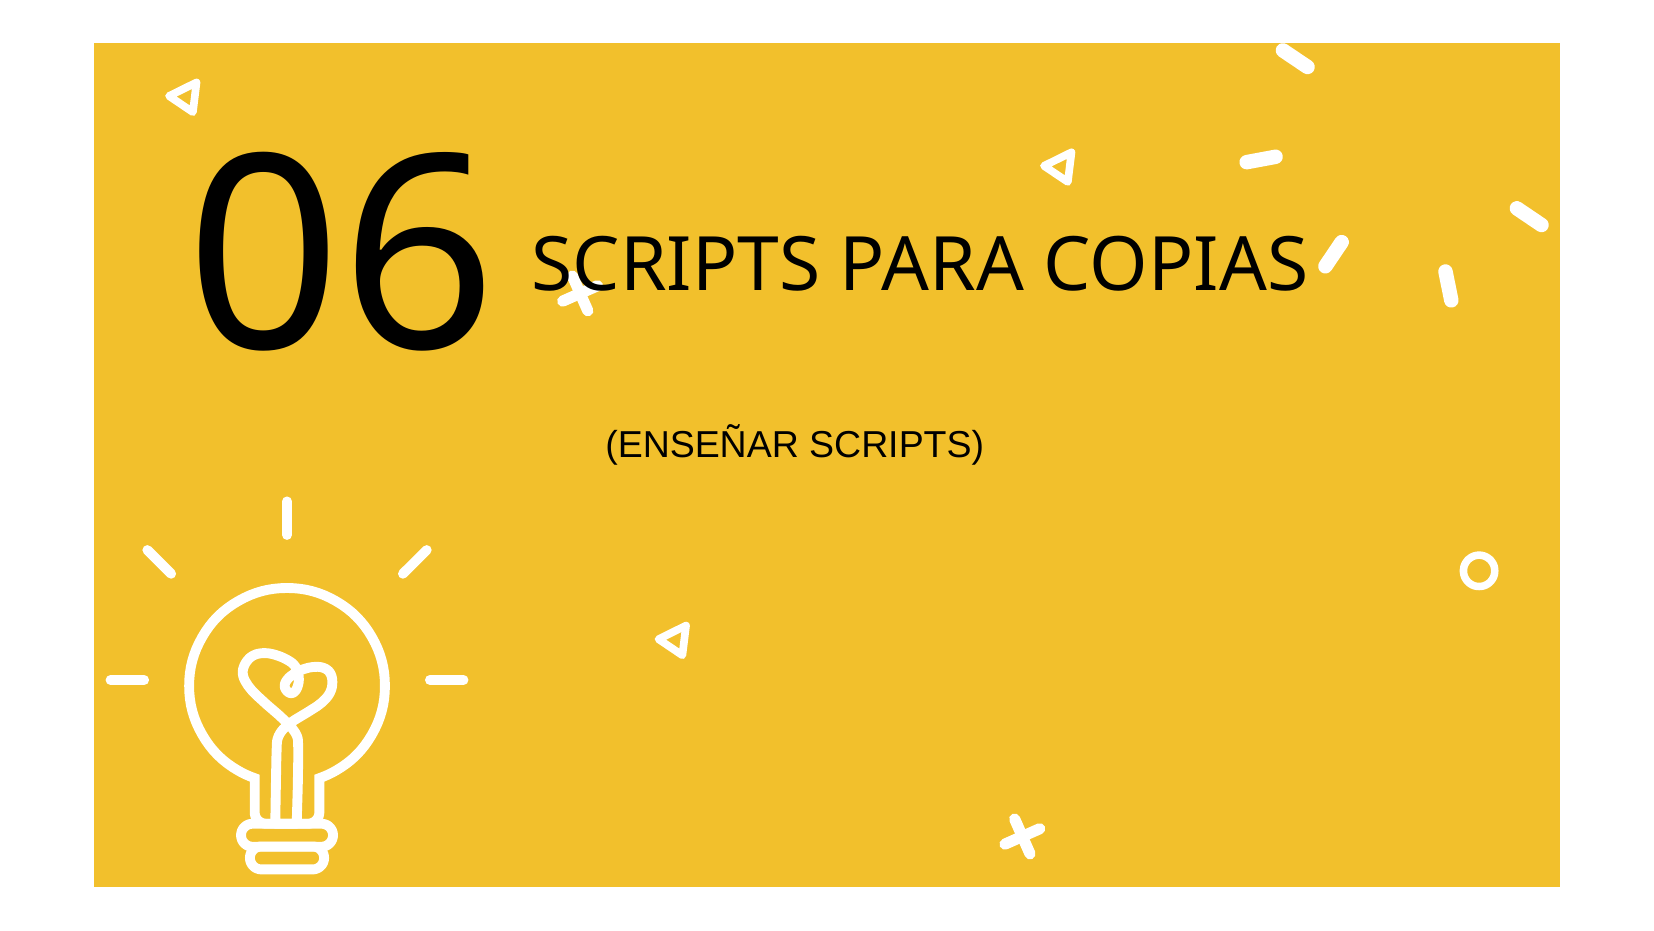

06
# SCRIPTS PARA COPIAS
(ENSEÑAR SCRIPTS)